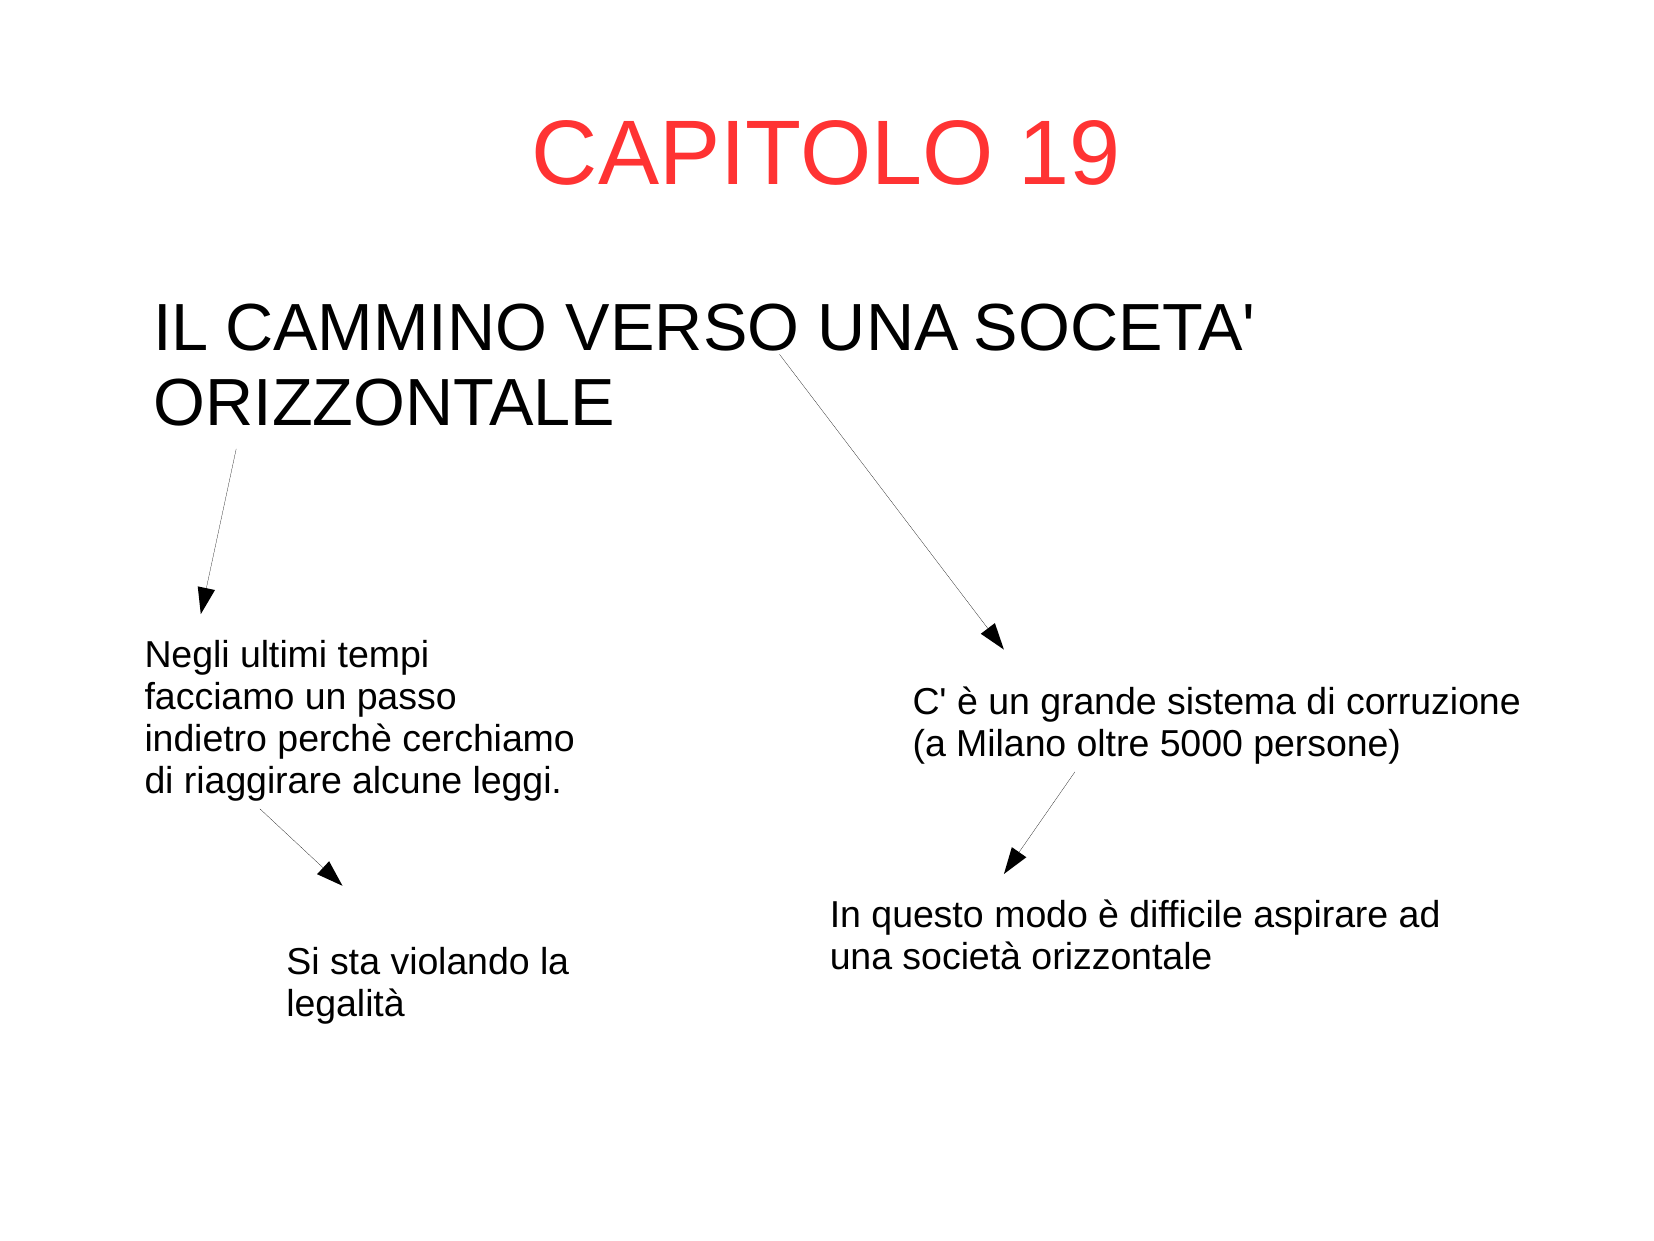

# CAPITOLO 19
IL CAMMINO VERSO UNA SOCETA' ORIZZONTALE
Negli ultimi tempi facciamo un passo indietro perchè cerchiamo di riaggirare alcune leggi.
C' è un grande sistema di corruzione (a Milano oltre 5000 persone)
In questo modo è difficile aspirare ad una società orizzontale
Si sta violando la legalità